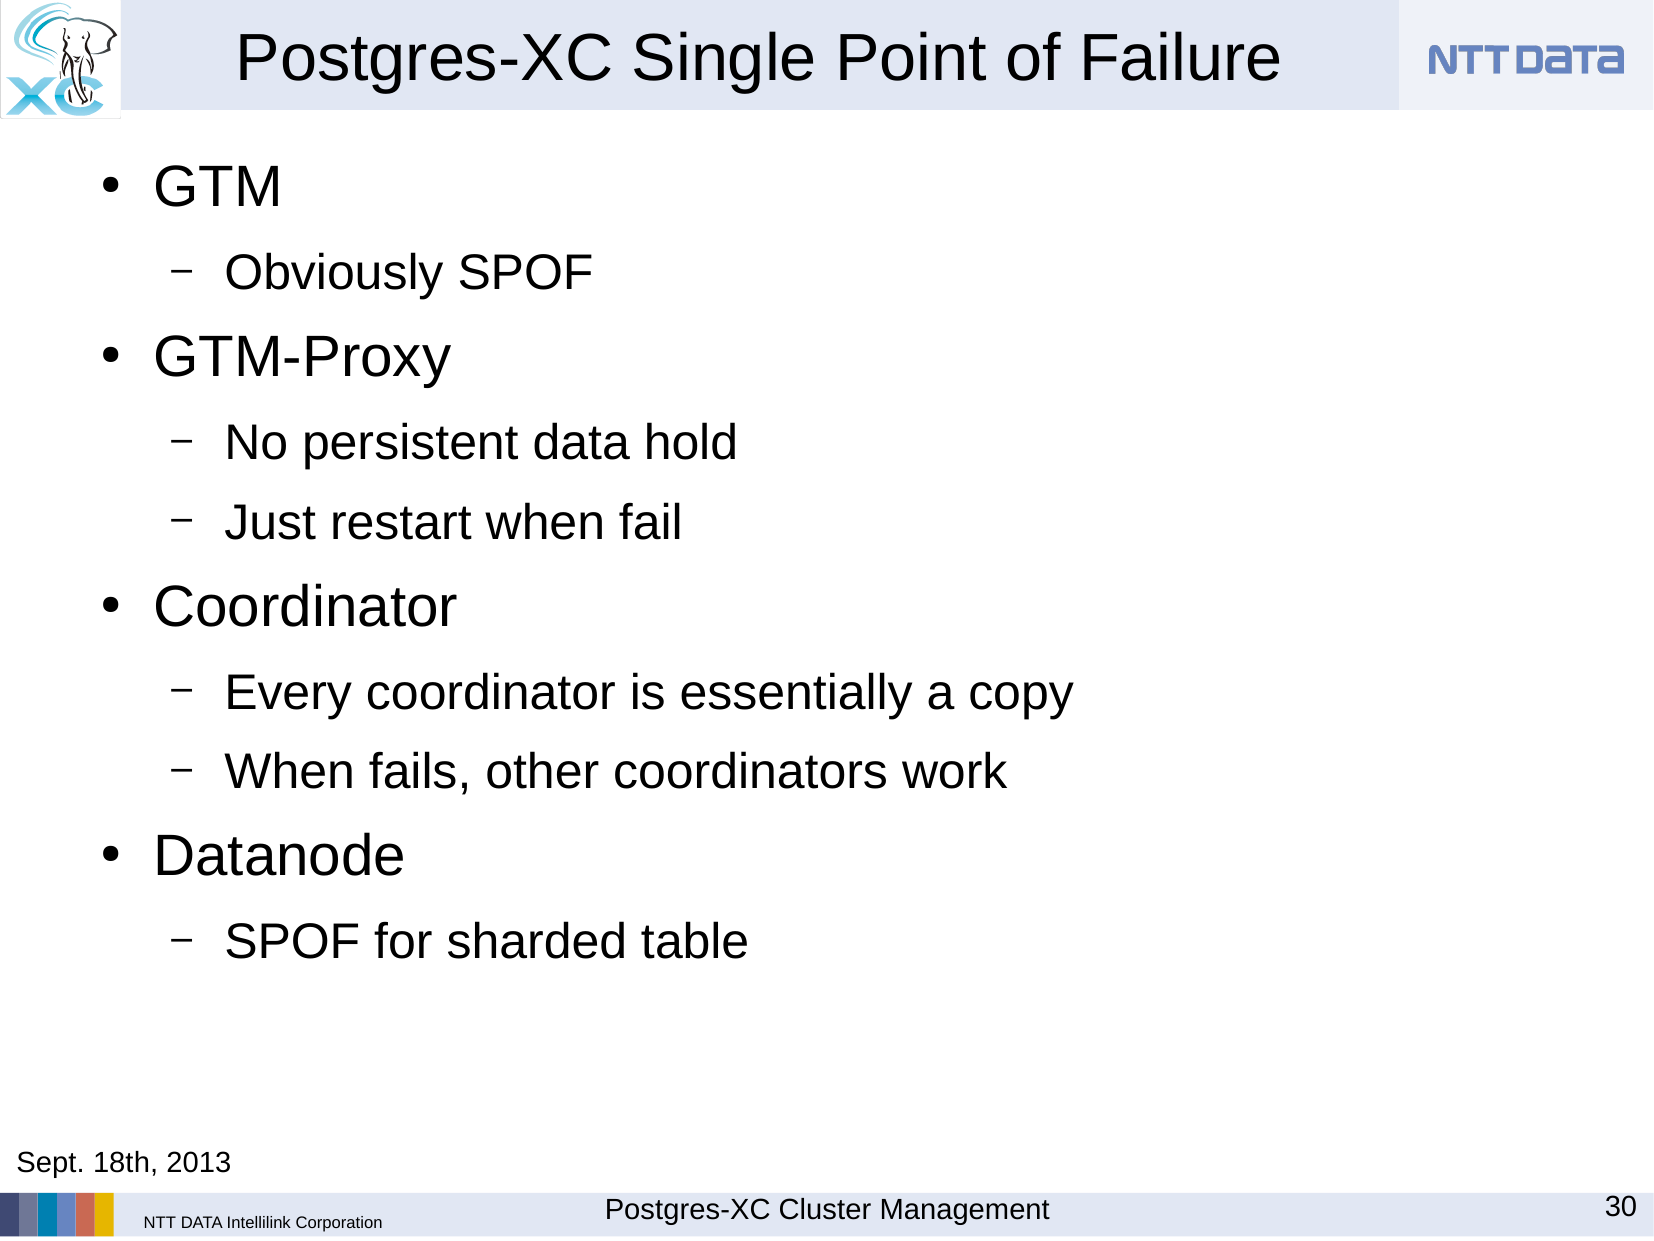

# Postgres-XC Single Point of Failure
GTM
Obviously SPOF
GTM-Proxy
No persistent data hold
Just restart when fail
Coordinator
Every coordinator is essentially a copy
When fails, other coordinators work
Datanode
SPOF for sharded table
Sept. 18th, 2013
30
Postgres-XC Cluster Management